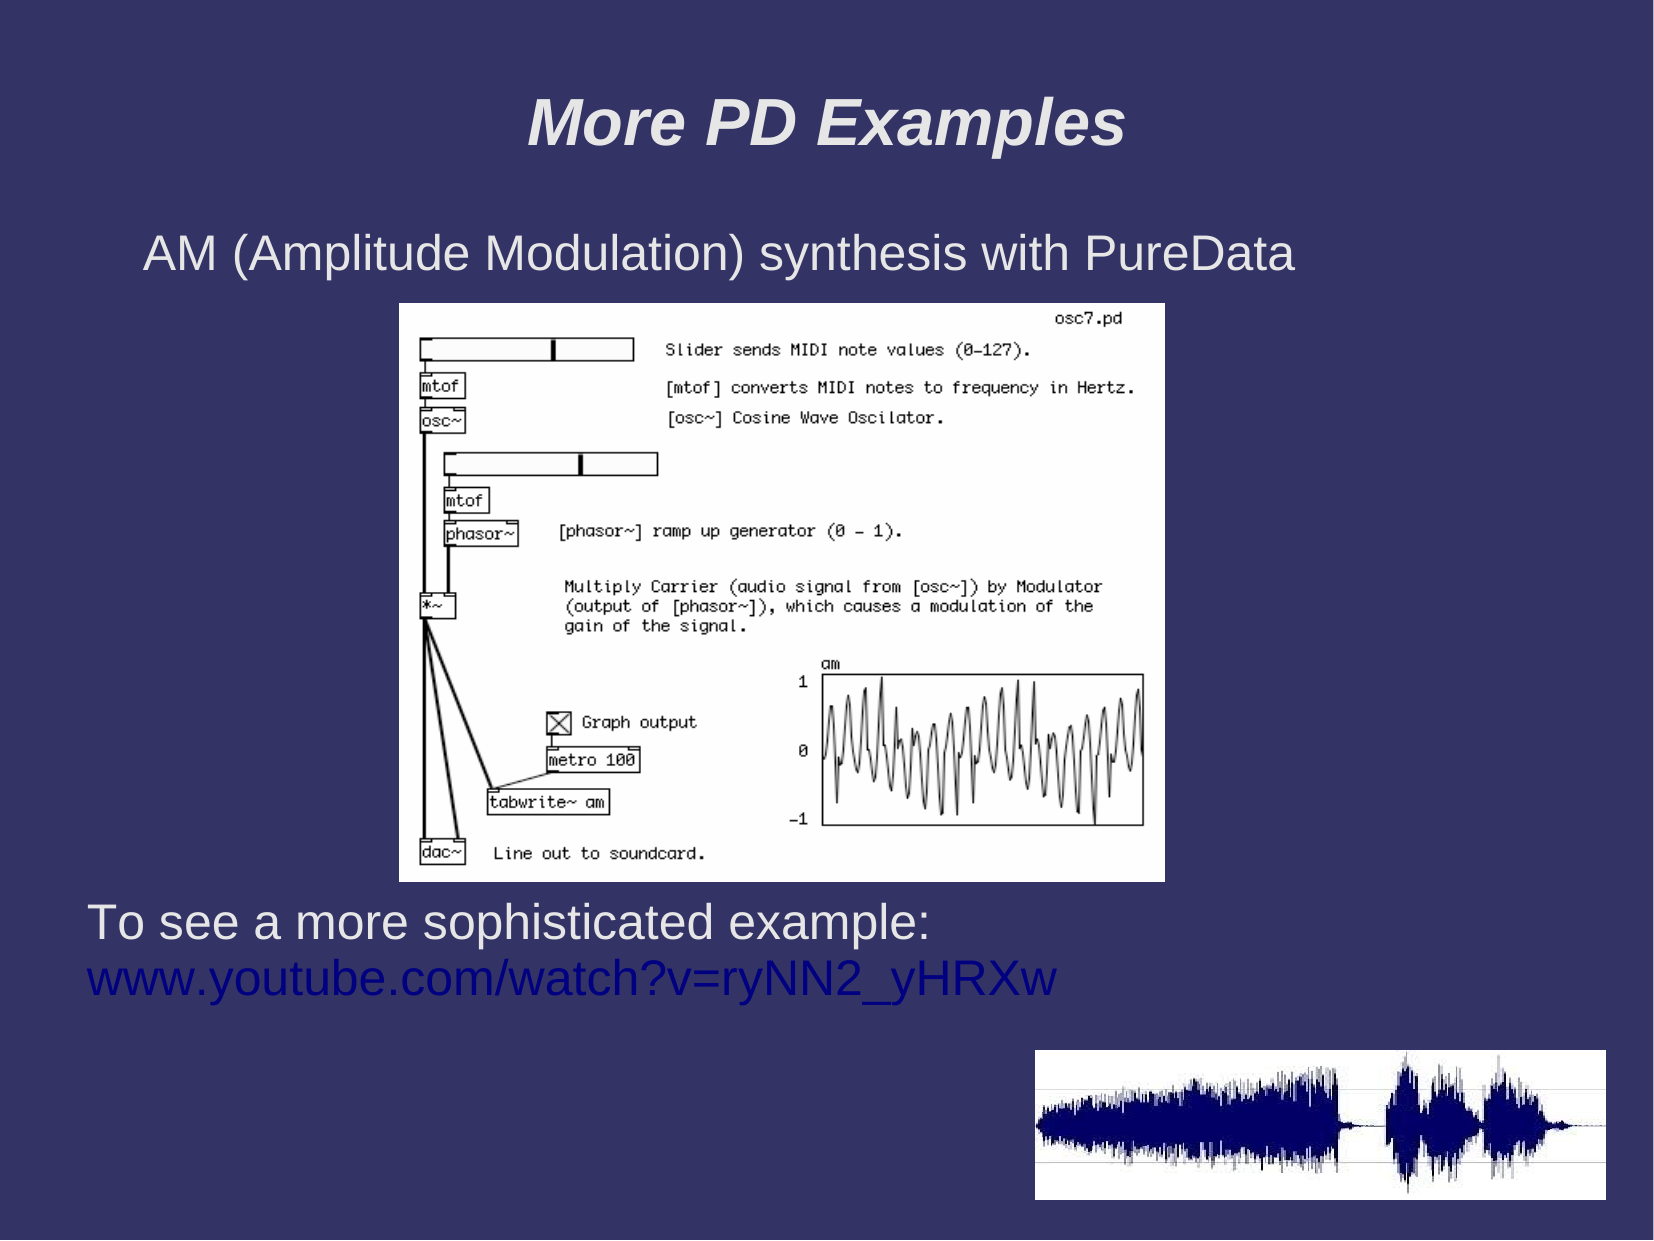

# More PD Examples
 AM (Amplitude Modulation) synthesis with PureData
To see a more sophisticated example: www.youtube.com/watch?v=ryNN2_yHRXw‎